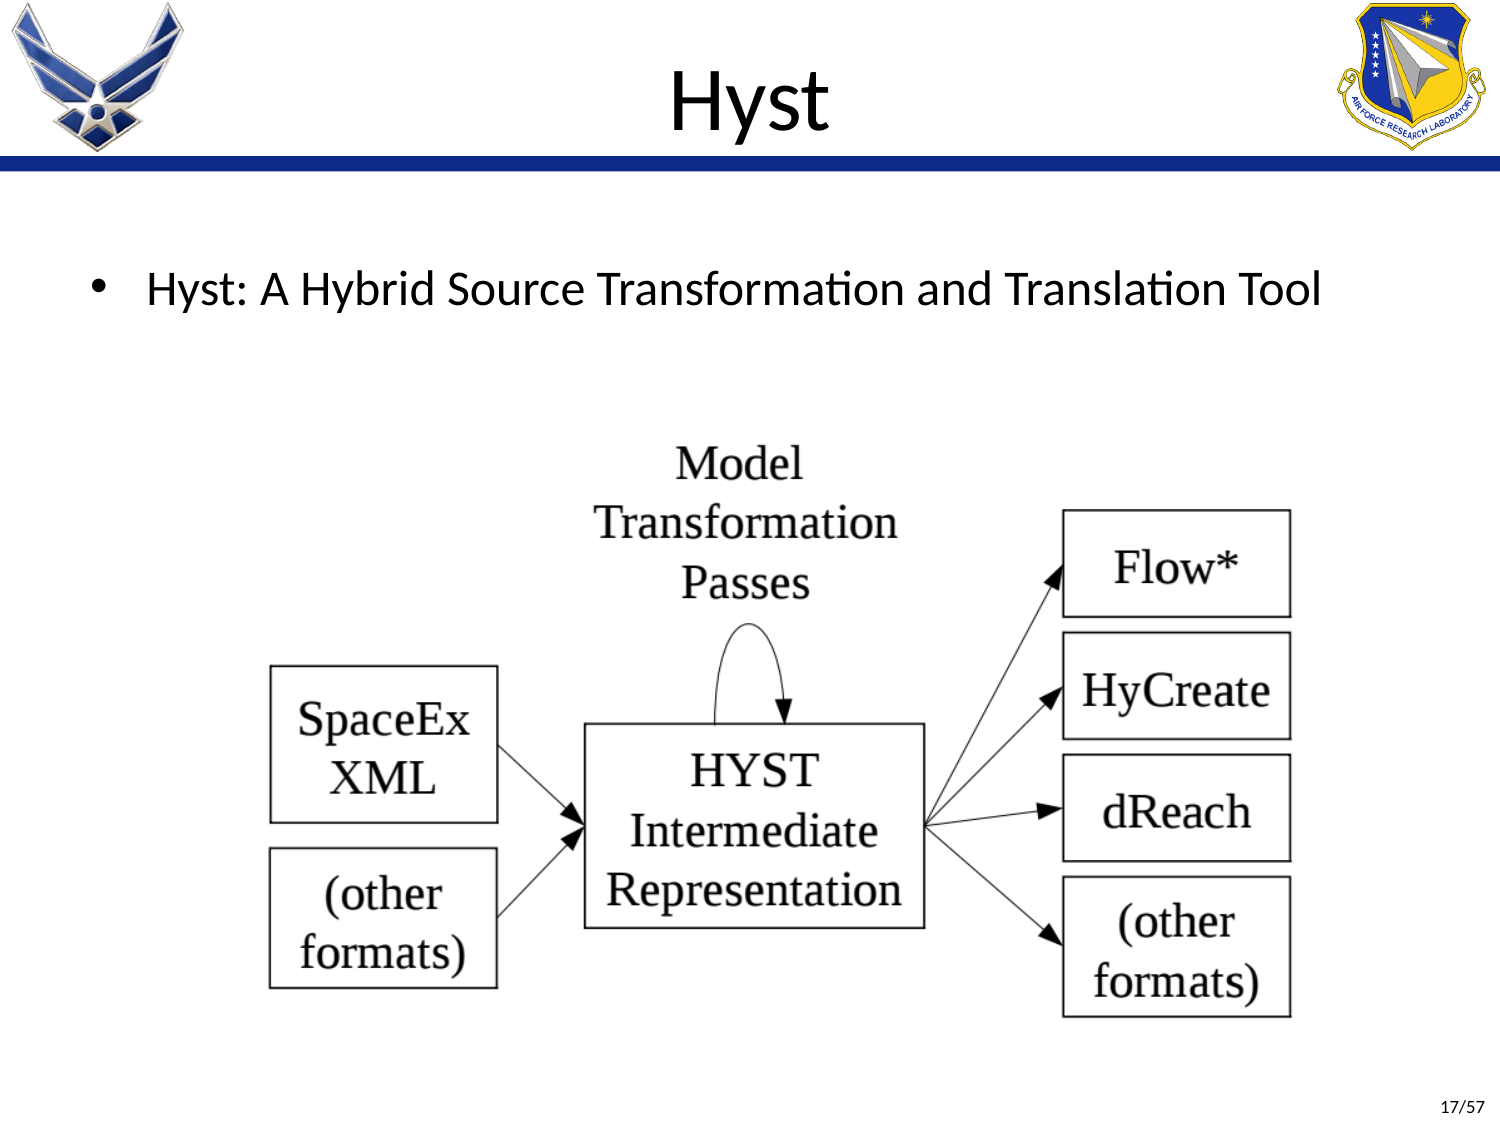

# Hyst
Hyst: A Hybrid Source Transformation and Translation Tool